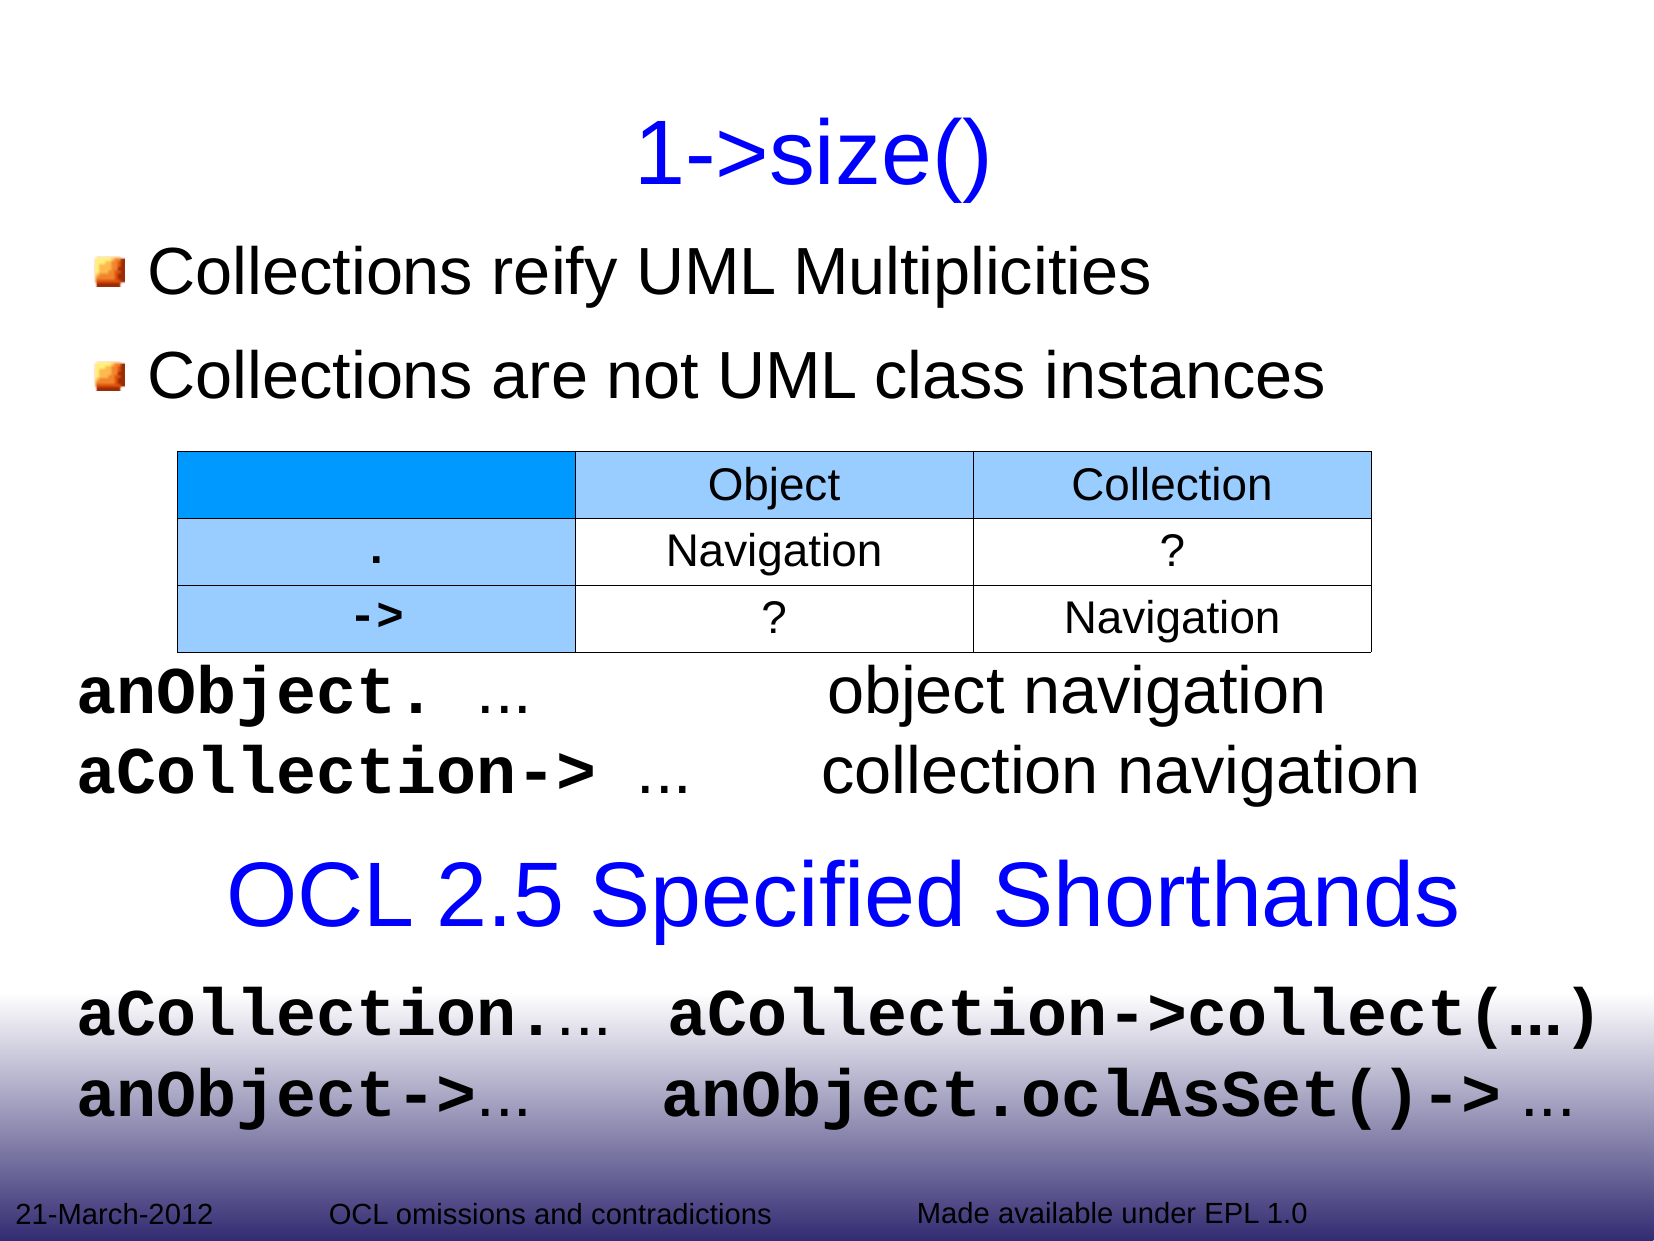

# 1->size()
Collections reify UML Multiplicities
Collections are not UML class instances
anObject. ... object navigation
aCollection-> ... collection navigation
OCL 2.5 Specified Shorthands
aCollection.... aCollection->collect(...)
anObject->... anObject.oclAsSet()-> ...
| | Object | Collection |
| --- | --- | --- |
| . | Navigation | ? |
| -> | ? | Navigation |
21-March-2012
OCL omissions and contradictions